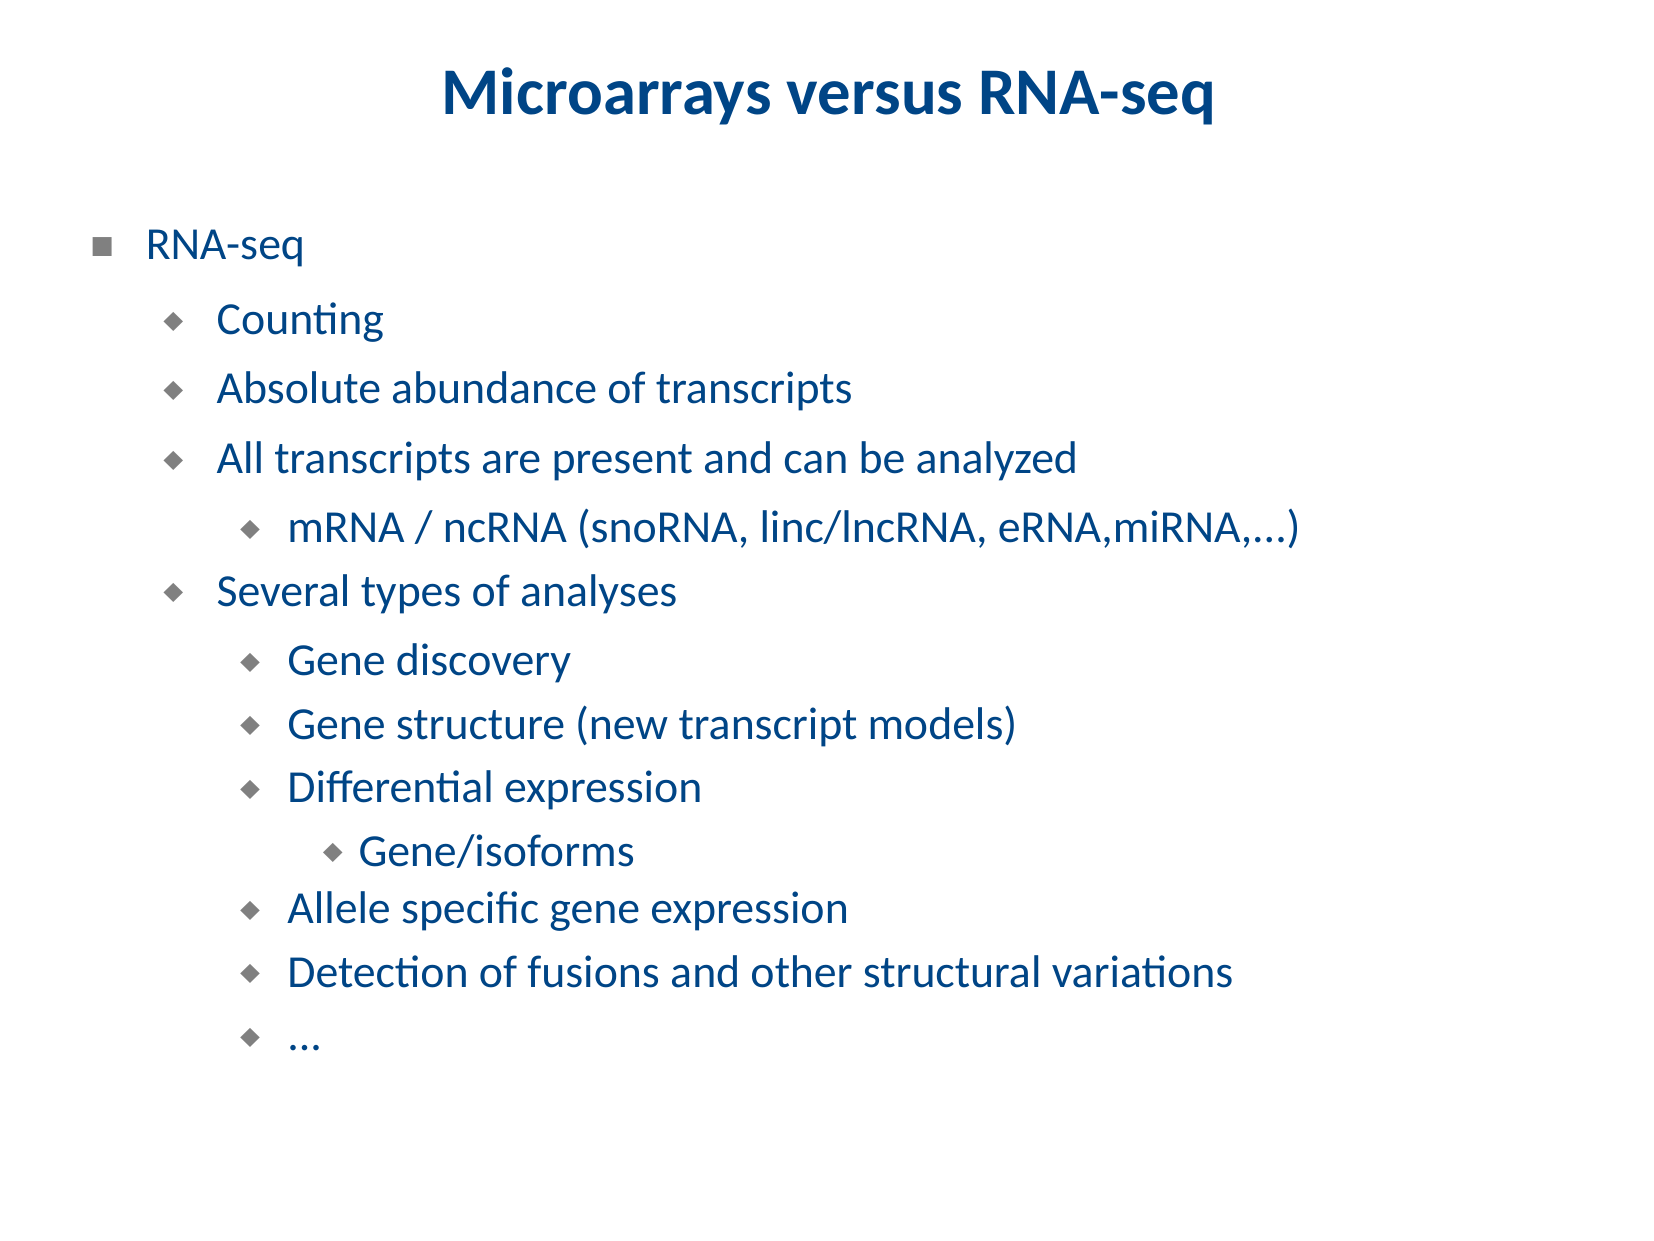

# Microarrays versus RNA-seq
RNA-seq
Counting
Absolute abundance of transcripts
All transcripts are present and can be analyzed
mRNA / ncRNA (snoRNA, linc/lncRNA, eRNA,miRNA,...)
Several types of analyses
Gene discovery
Gene structure (new transcript models)
Differential expression
Gene/isoforms
Allele specific gene expression
Detection of fusions and other structural variations
...